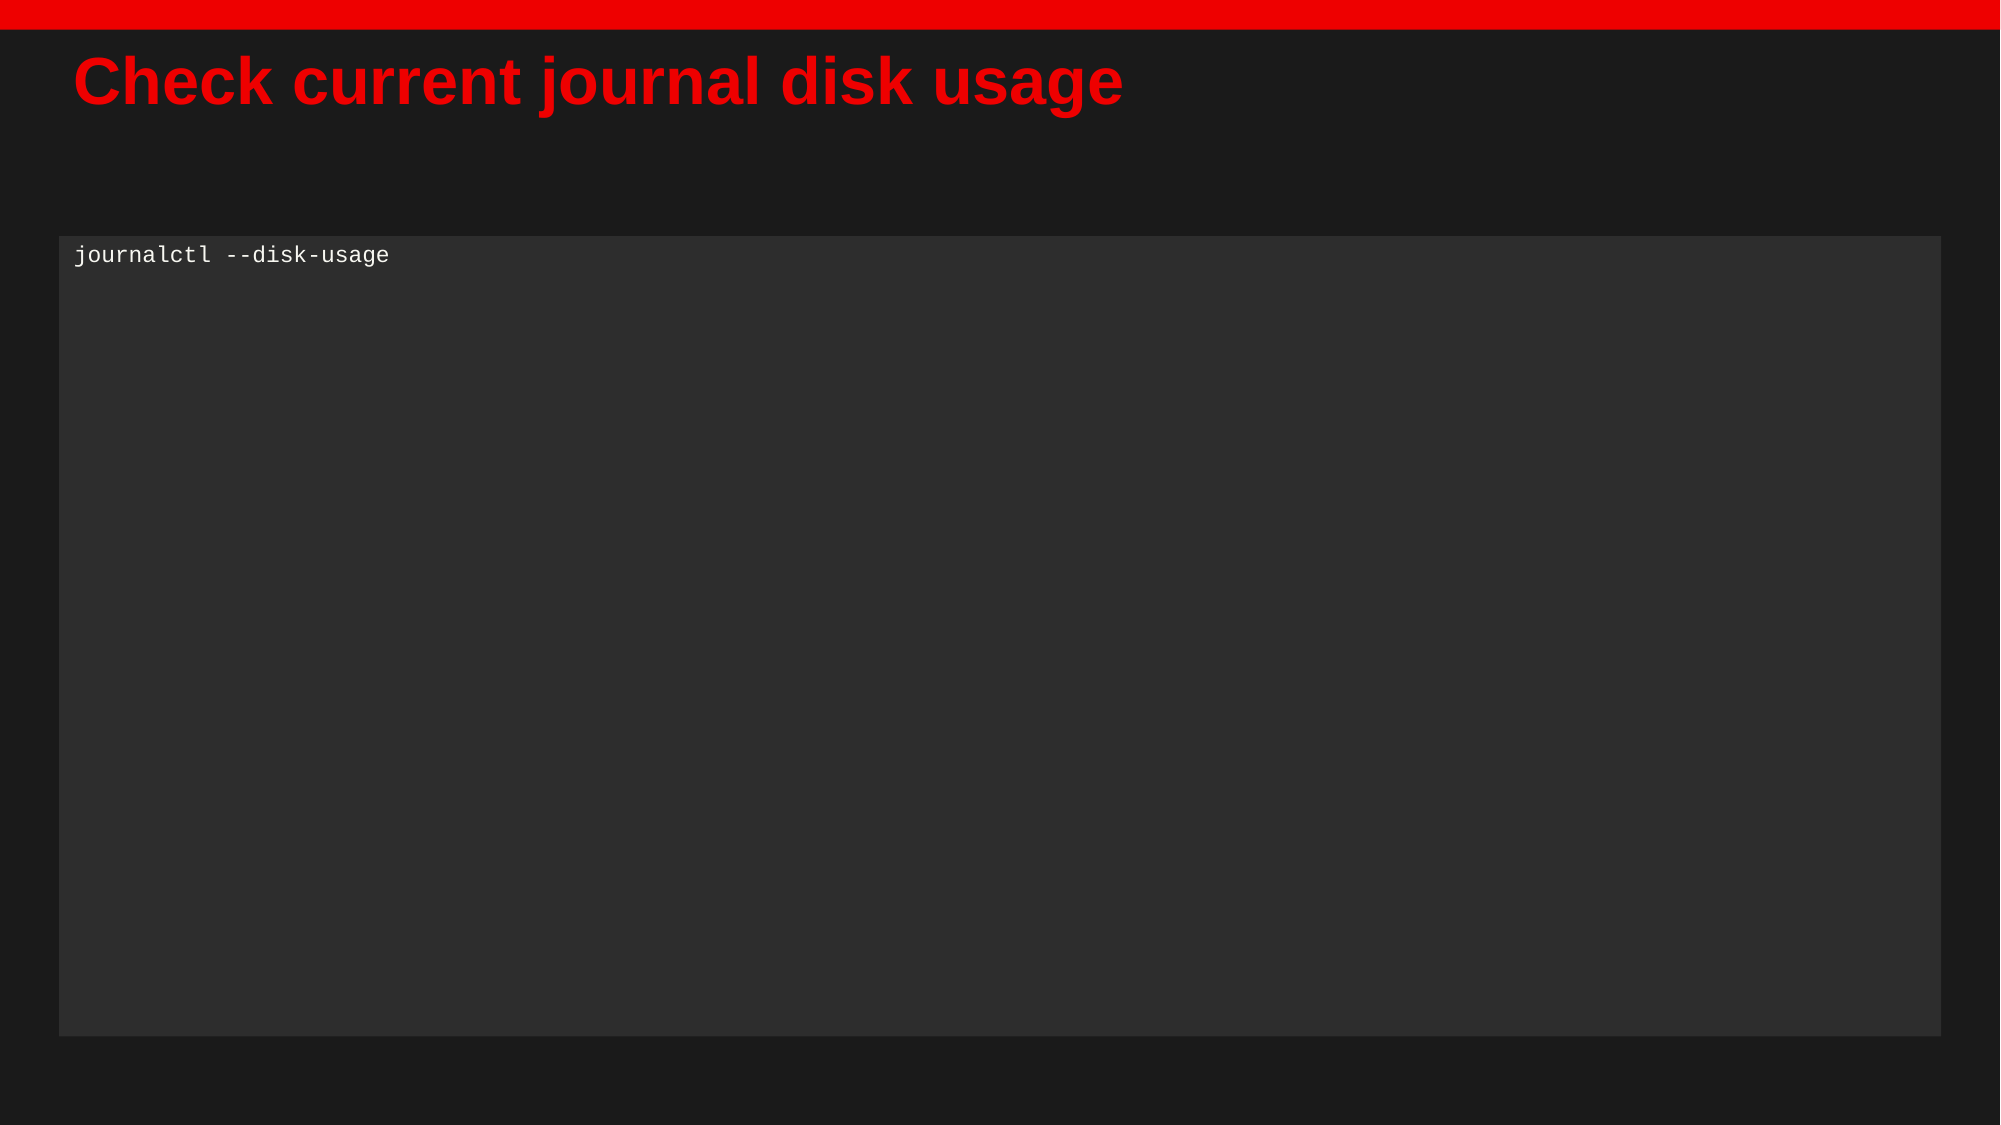

Check current journal disk usage
journalctl --disk-usage